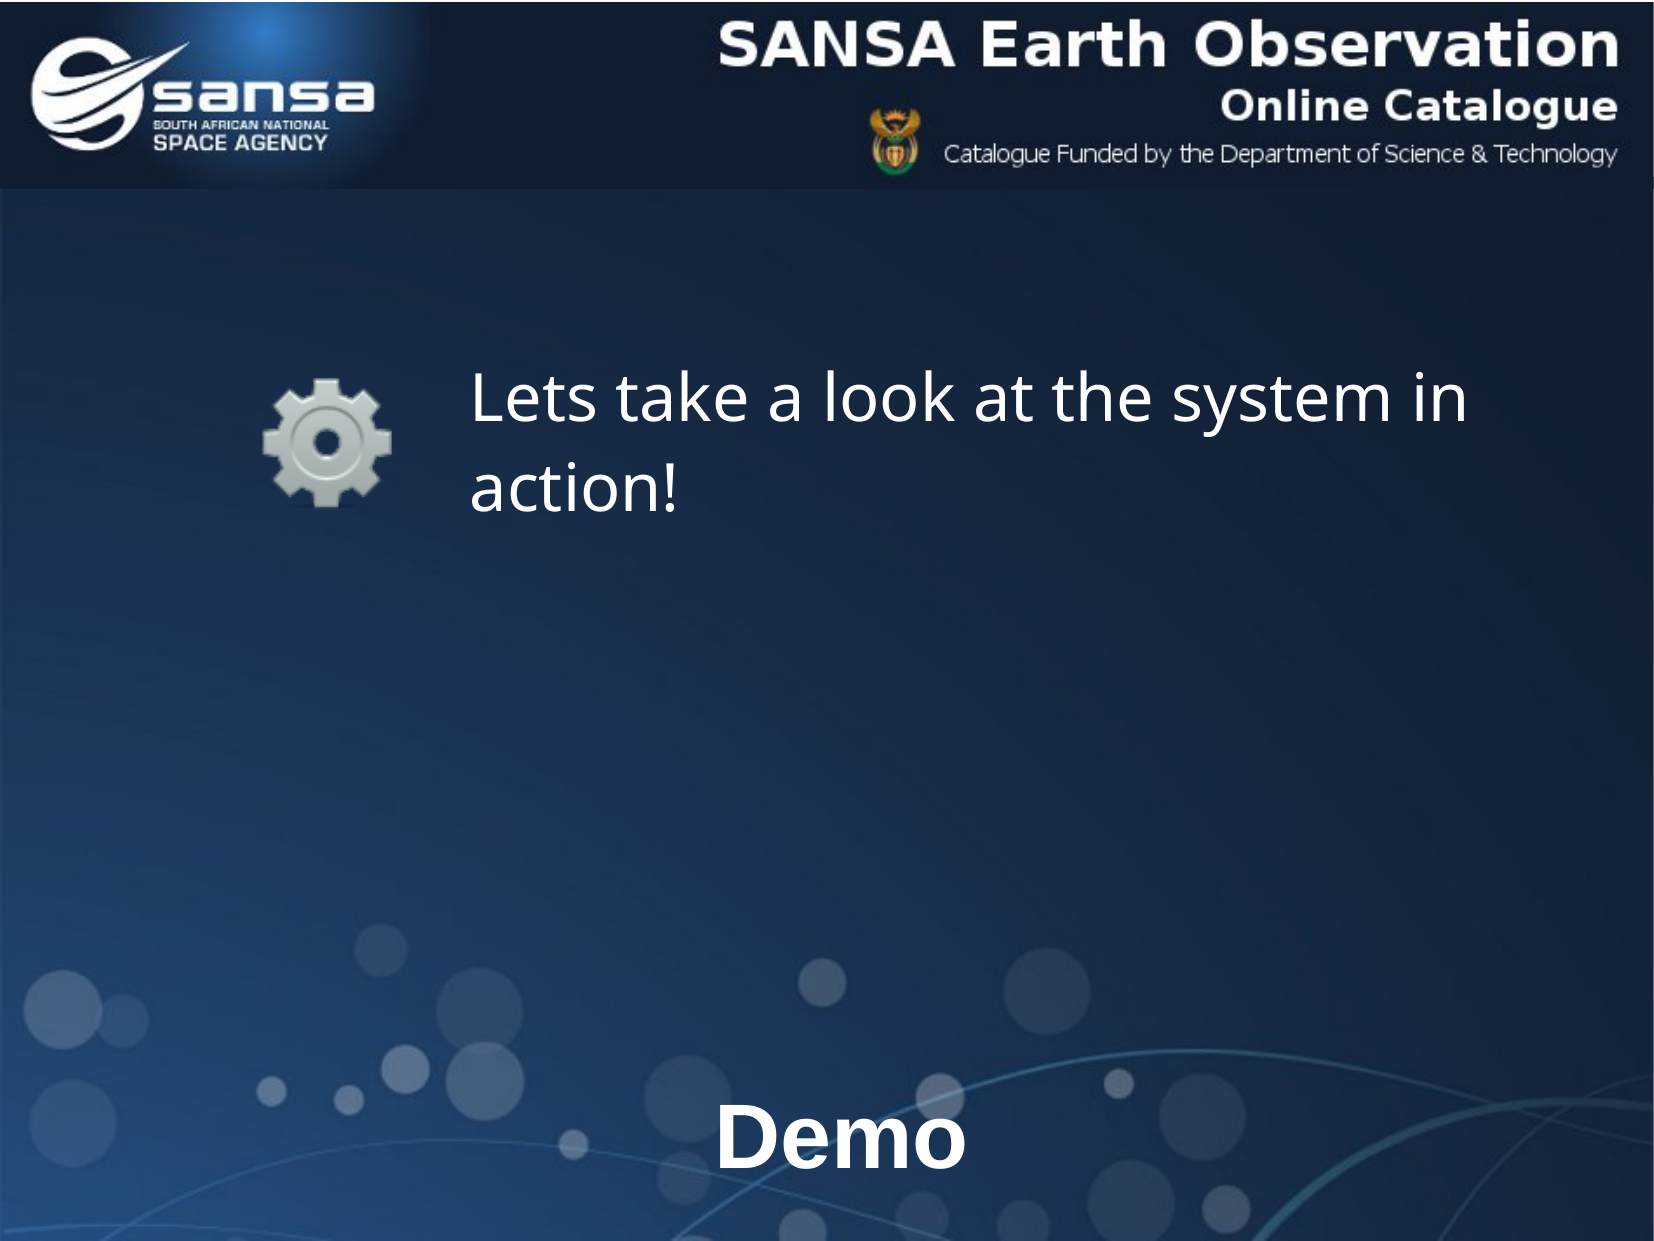

Lets take a look at the system in action!
# Demo